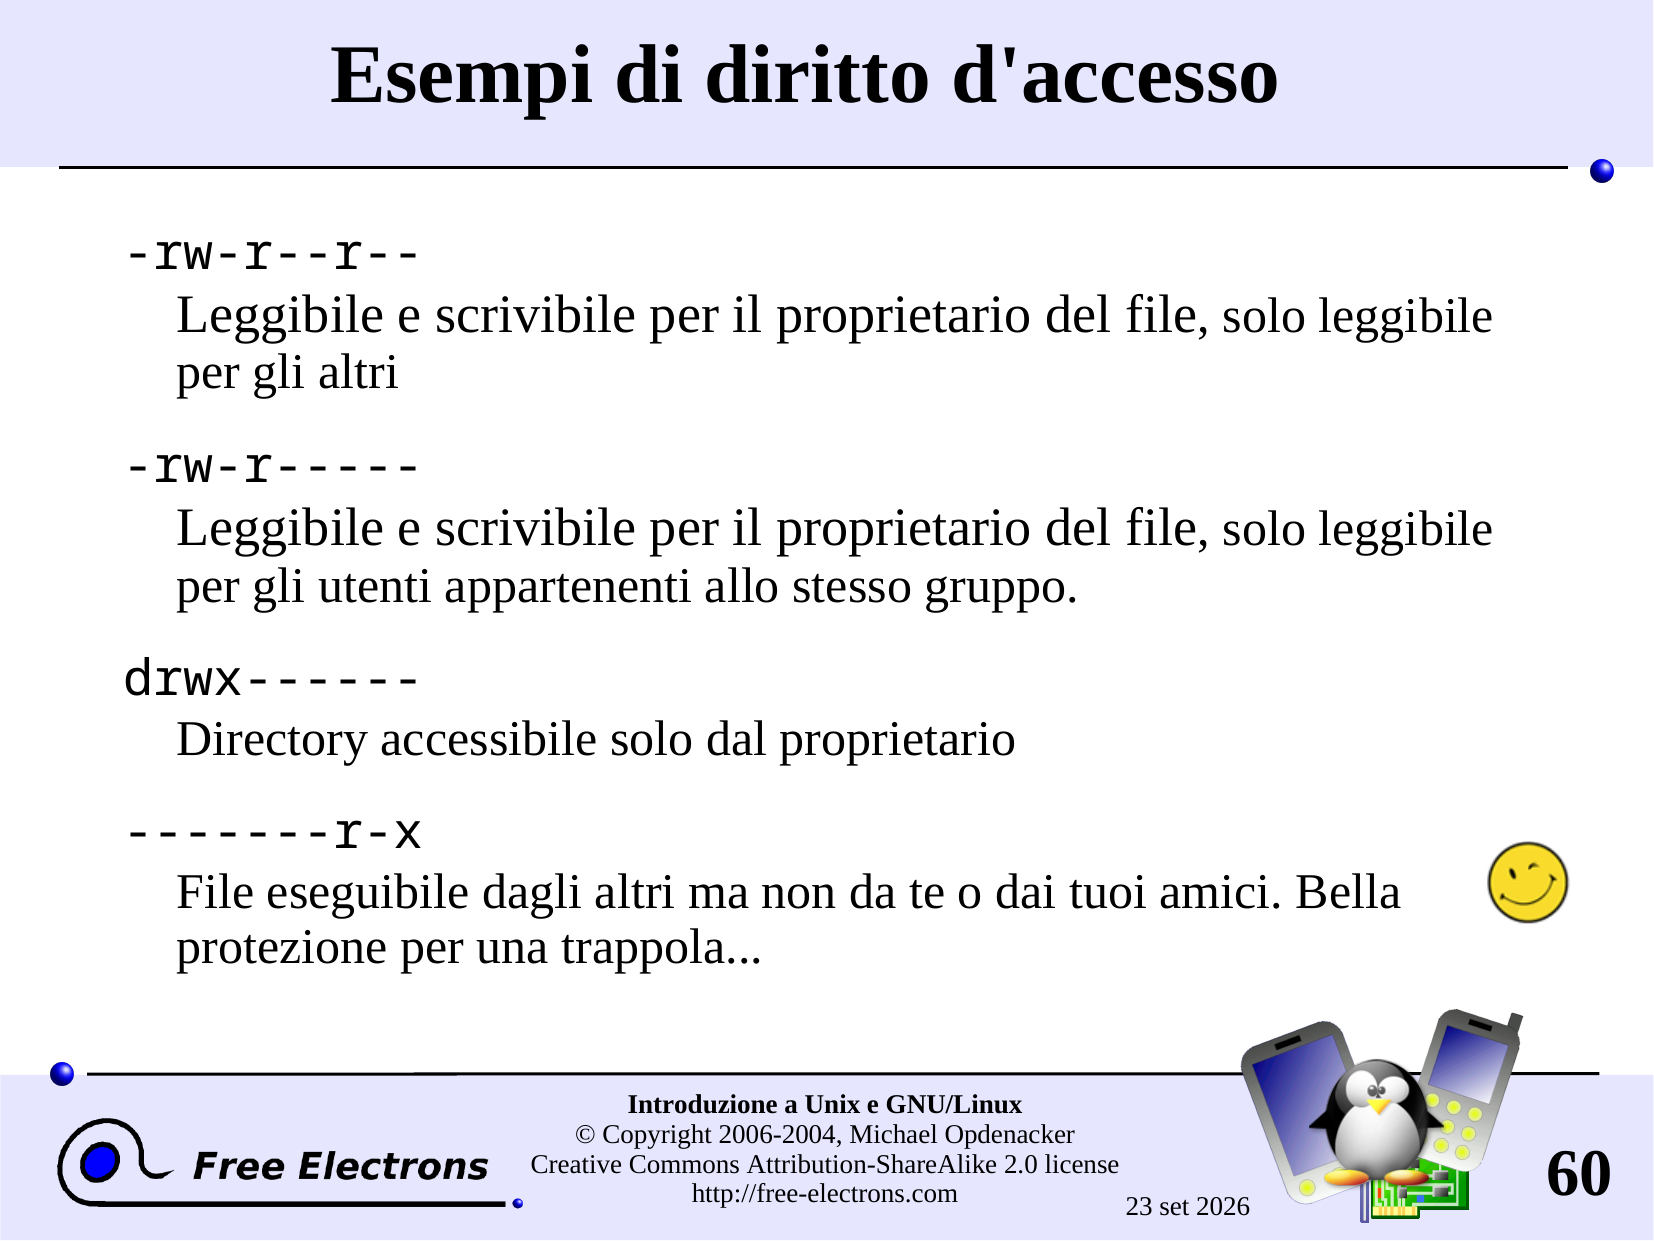

# Esempi di diritto d'accesso
-rw-r--r--
Leggibile e scrivibile per il proprietario del file, solo leggibile per gli altri
-rw-r-----
Leggibile e scrivibile per il proprietario del file, solo leggibile per gli utenti appartenenti allo stesso gruppo.
drwx------
Directory accessibile solo dal proprietario
-------r-x
File eseguibile dagli altri ma non da te o dai tuoi amici. Bella protezione per una trappola...